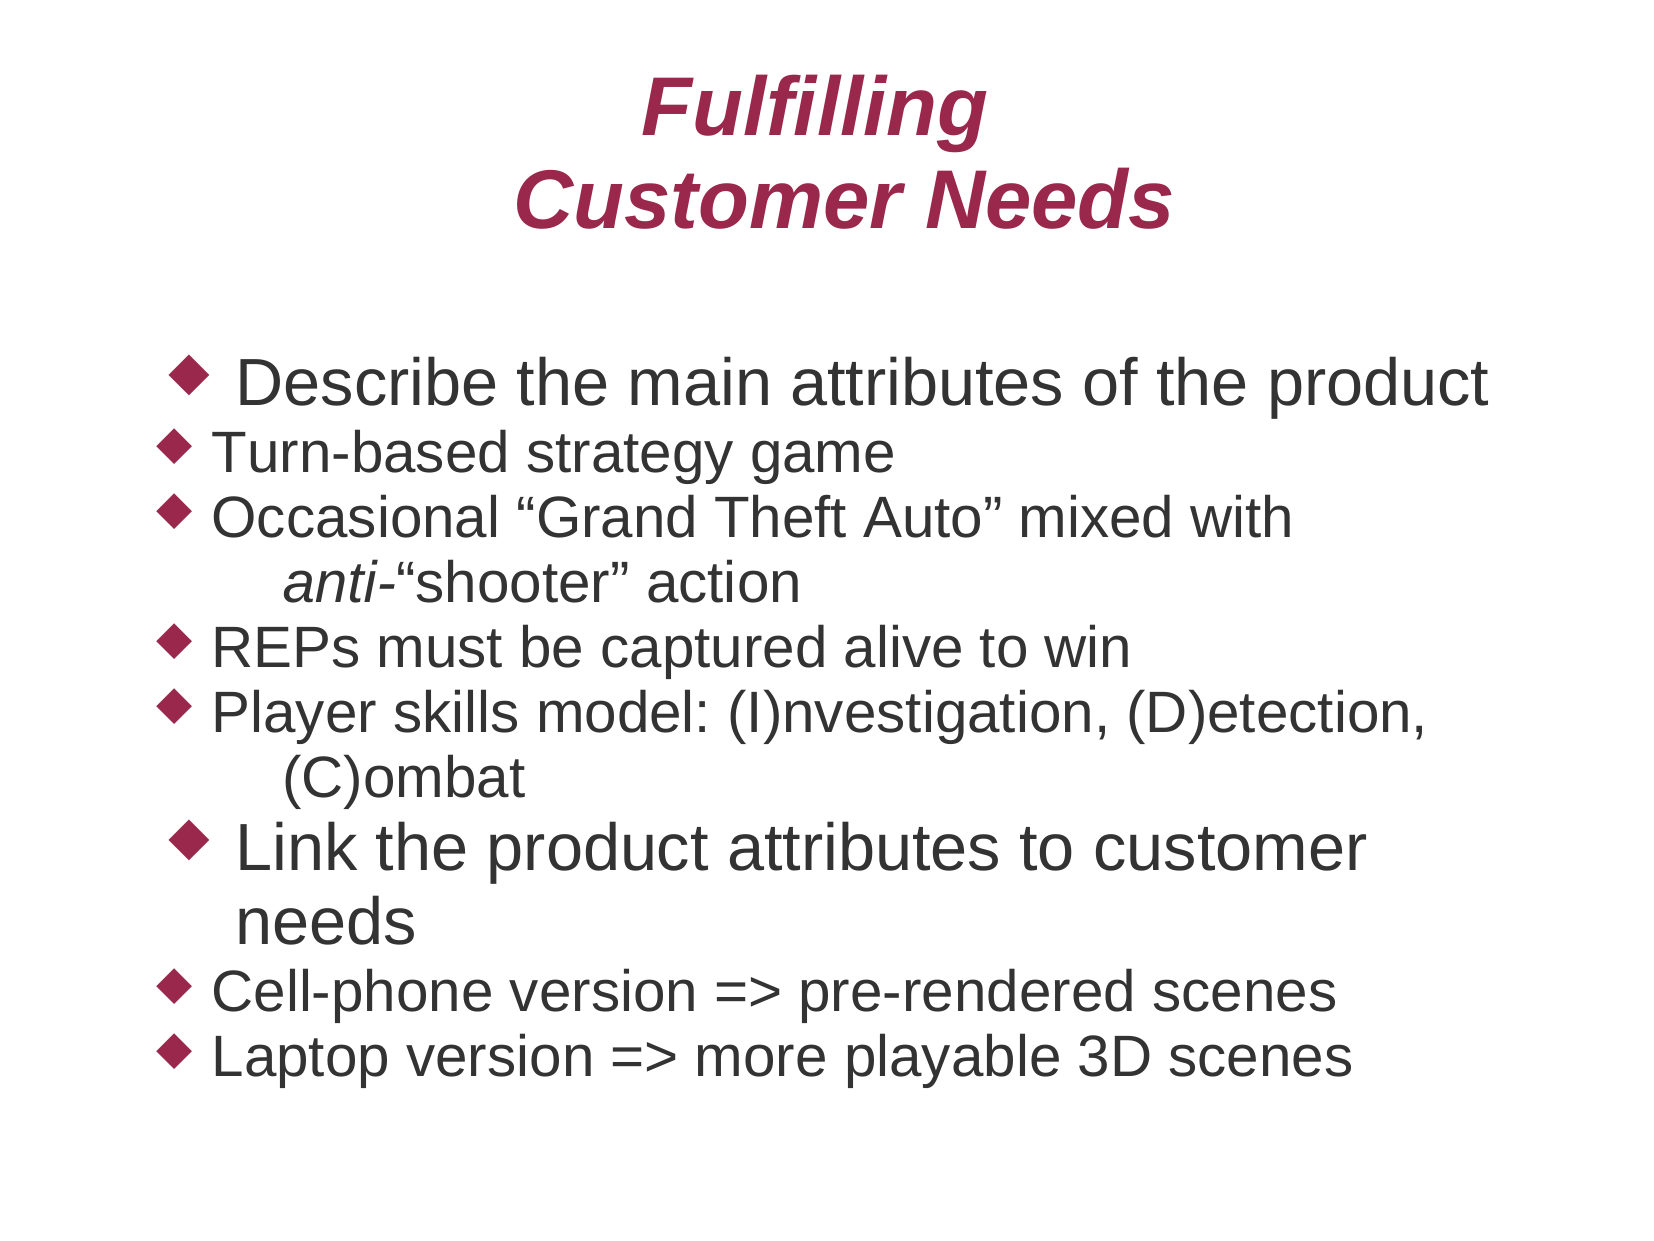

# Fulfilling Customer Needs
Describe the main attributes of the product
Turn-based strategy game
Occasional “Grand Theft Auto” mixed with anti-“shooter” action
REPs must be captured alive to win
Player skills model: (I)nvestigation, (D)etection, (C)ombat
Link the product attributes to customer needs
Cell-phone version => pre-rendered scenes
Laptop version => more playable 3D scenes